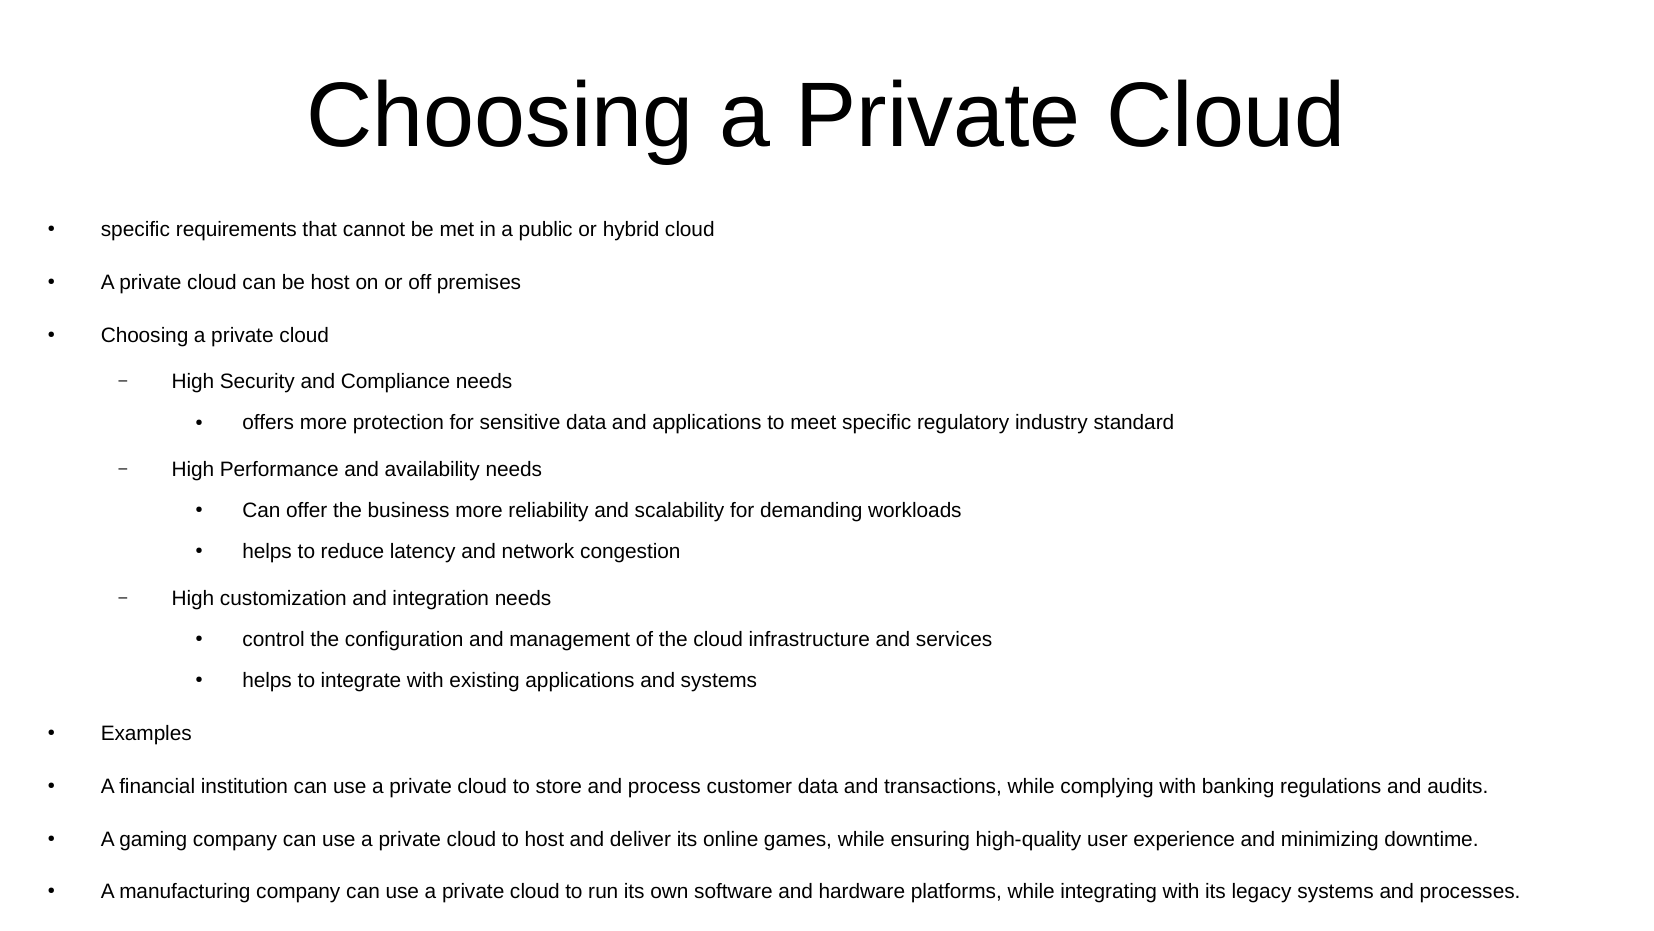

# Choosing a Private Cloud
specific requirements that cannot be met in a public or hybrid cloud
A private cloud can be host on or off premises
Choosing a private cloud
High Security and Compliance needs
offers more protection for sensitive data and applications to meet specific regulatory industry standard
High Performance and availability needs
Can offer the business more reliability and scalability for demanding workloads
helps to reduce latency and network congestion
High customization and integration needs
control the configuration and management of the cloud infrastructure and services
helps to integrate with existing applications and systems
Examples
A financial institution can use a private cloud to store and process customer data and transactions, while complying with banking regulations and audits.
A gaming company can use a private cloud to host and deliver its online games, while ensuring high-quality user experience and minimizing downtime.
A manufacturing company can use a private cloud to run its own software and hardware platforms, while integrating with its legacy systems and processes.